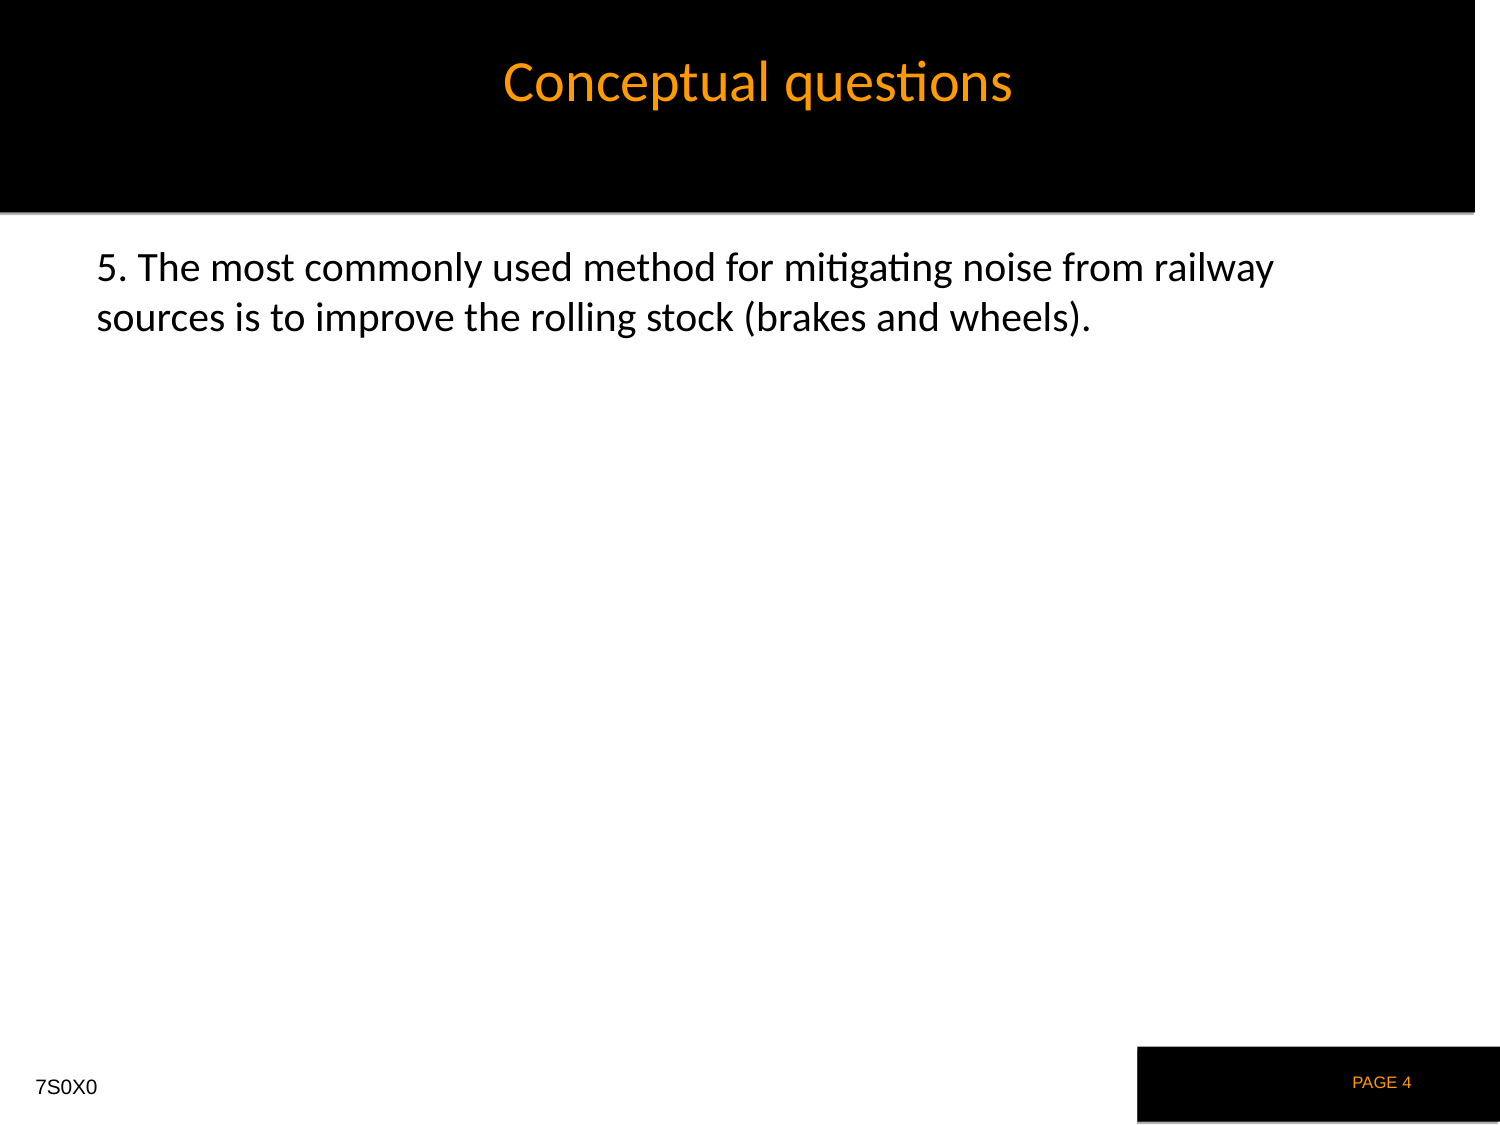

# Conceptual questions
5. The most commonly used method for mitigating noise from railway sources is to improve the rolling stock (brakes and wheels).
PAGE 4
7S0X0
2017/02/09
PAGE